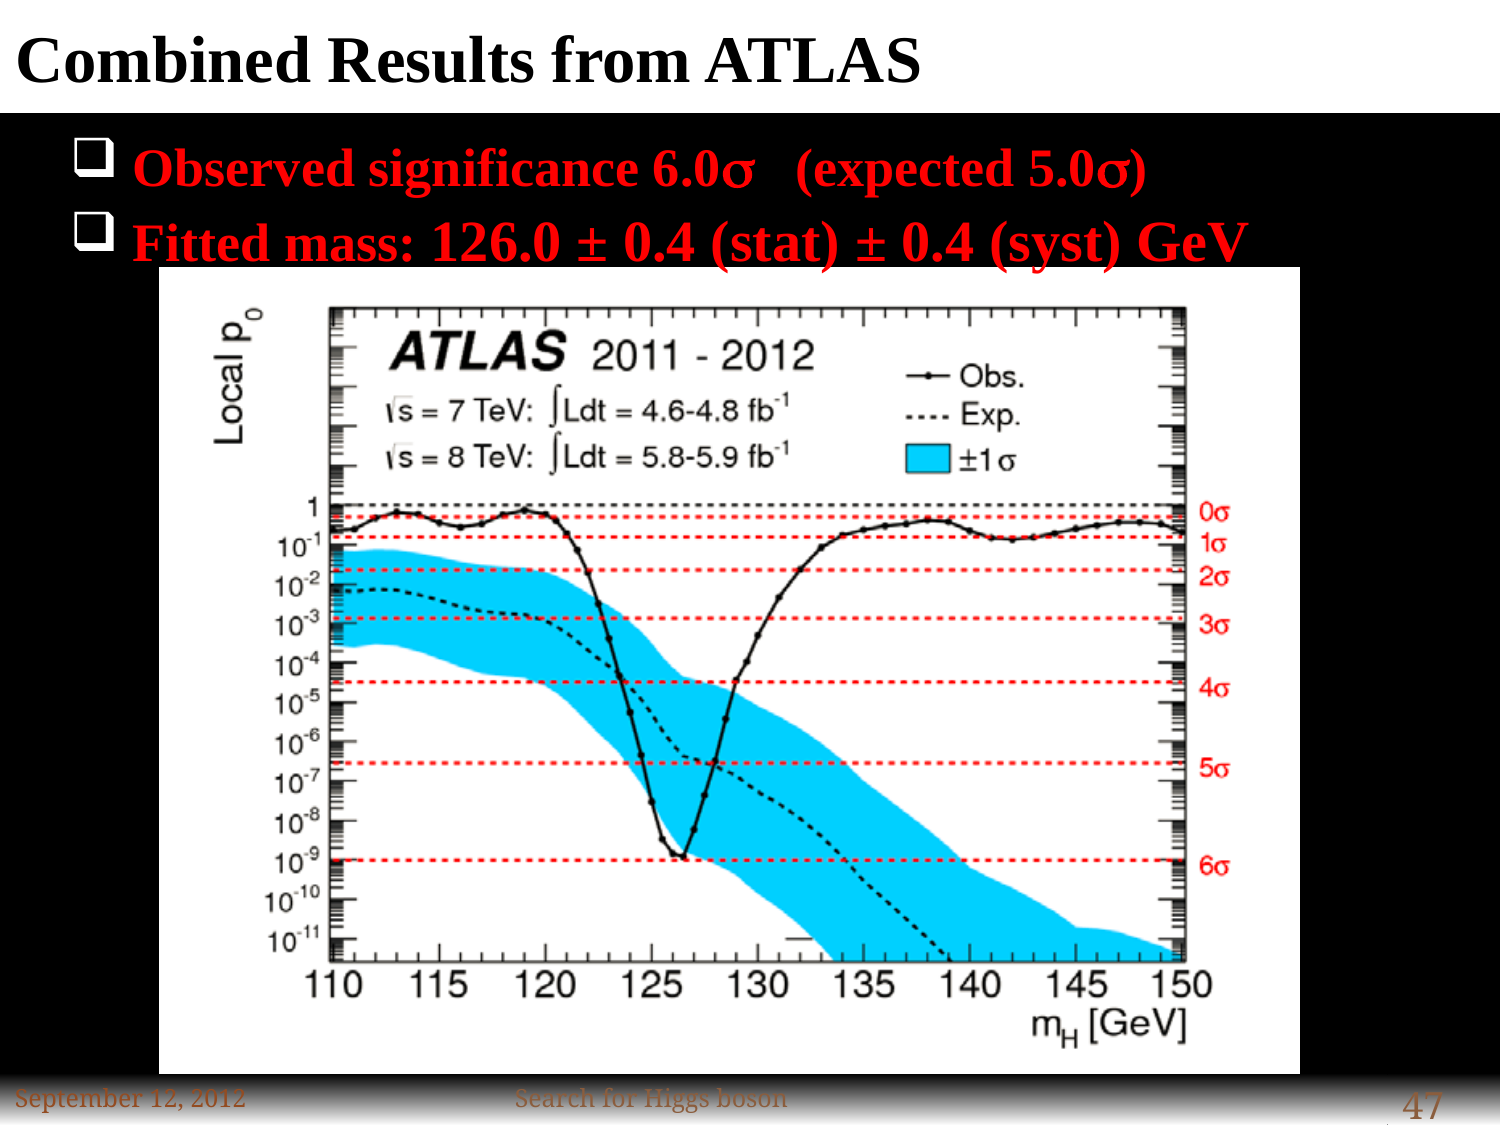

# Combined Results from ATLAS
 Observed significance 6.0s (expected 5.0s)
 Fitted mass: 126.0 ± 0.4 (stat) ± 0.4 (syst) GeV
September 12, 2012
Search for Higgs boson